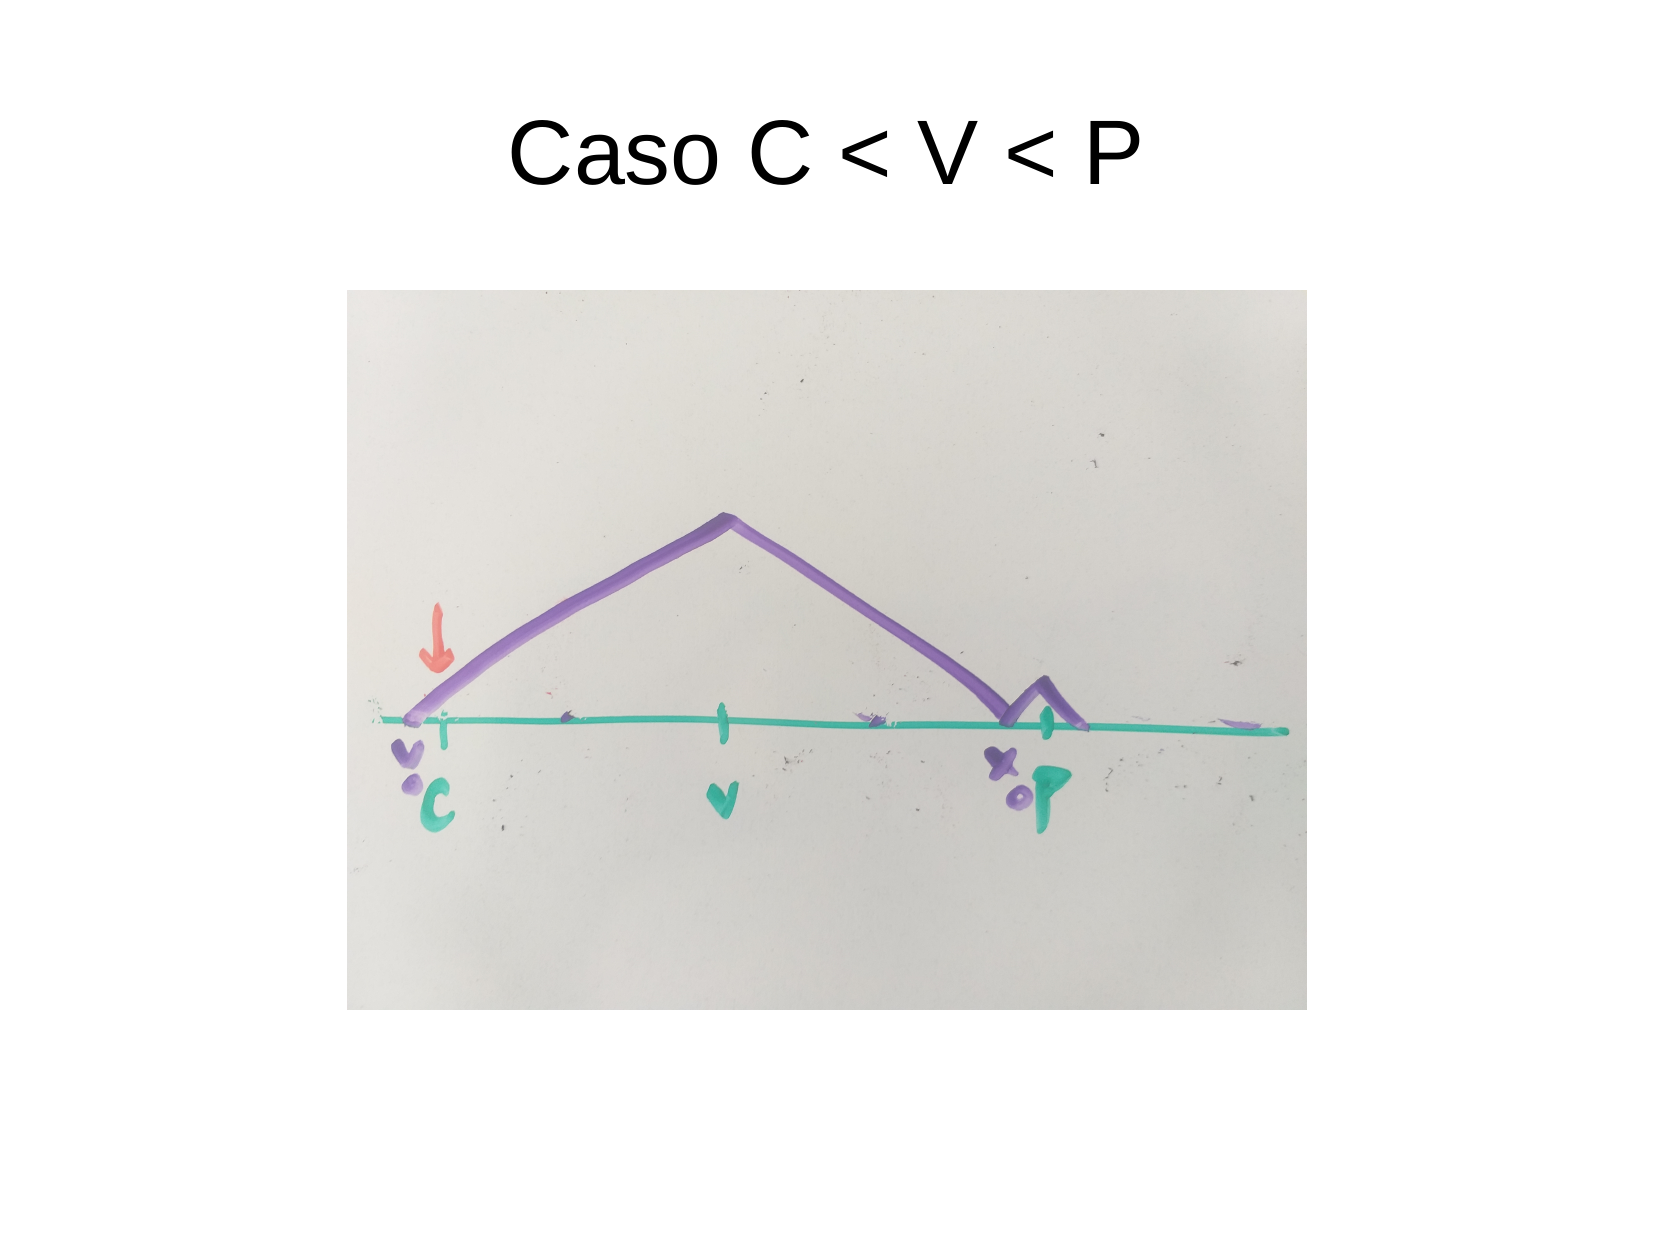

# Caso C < V < P